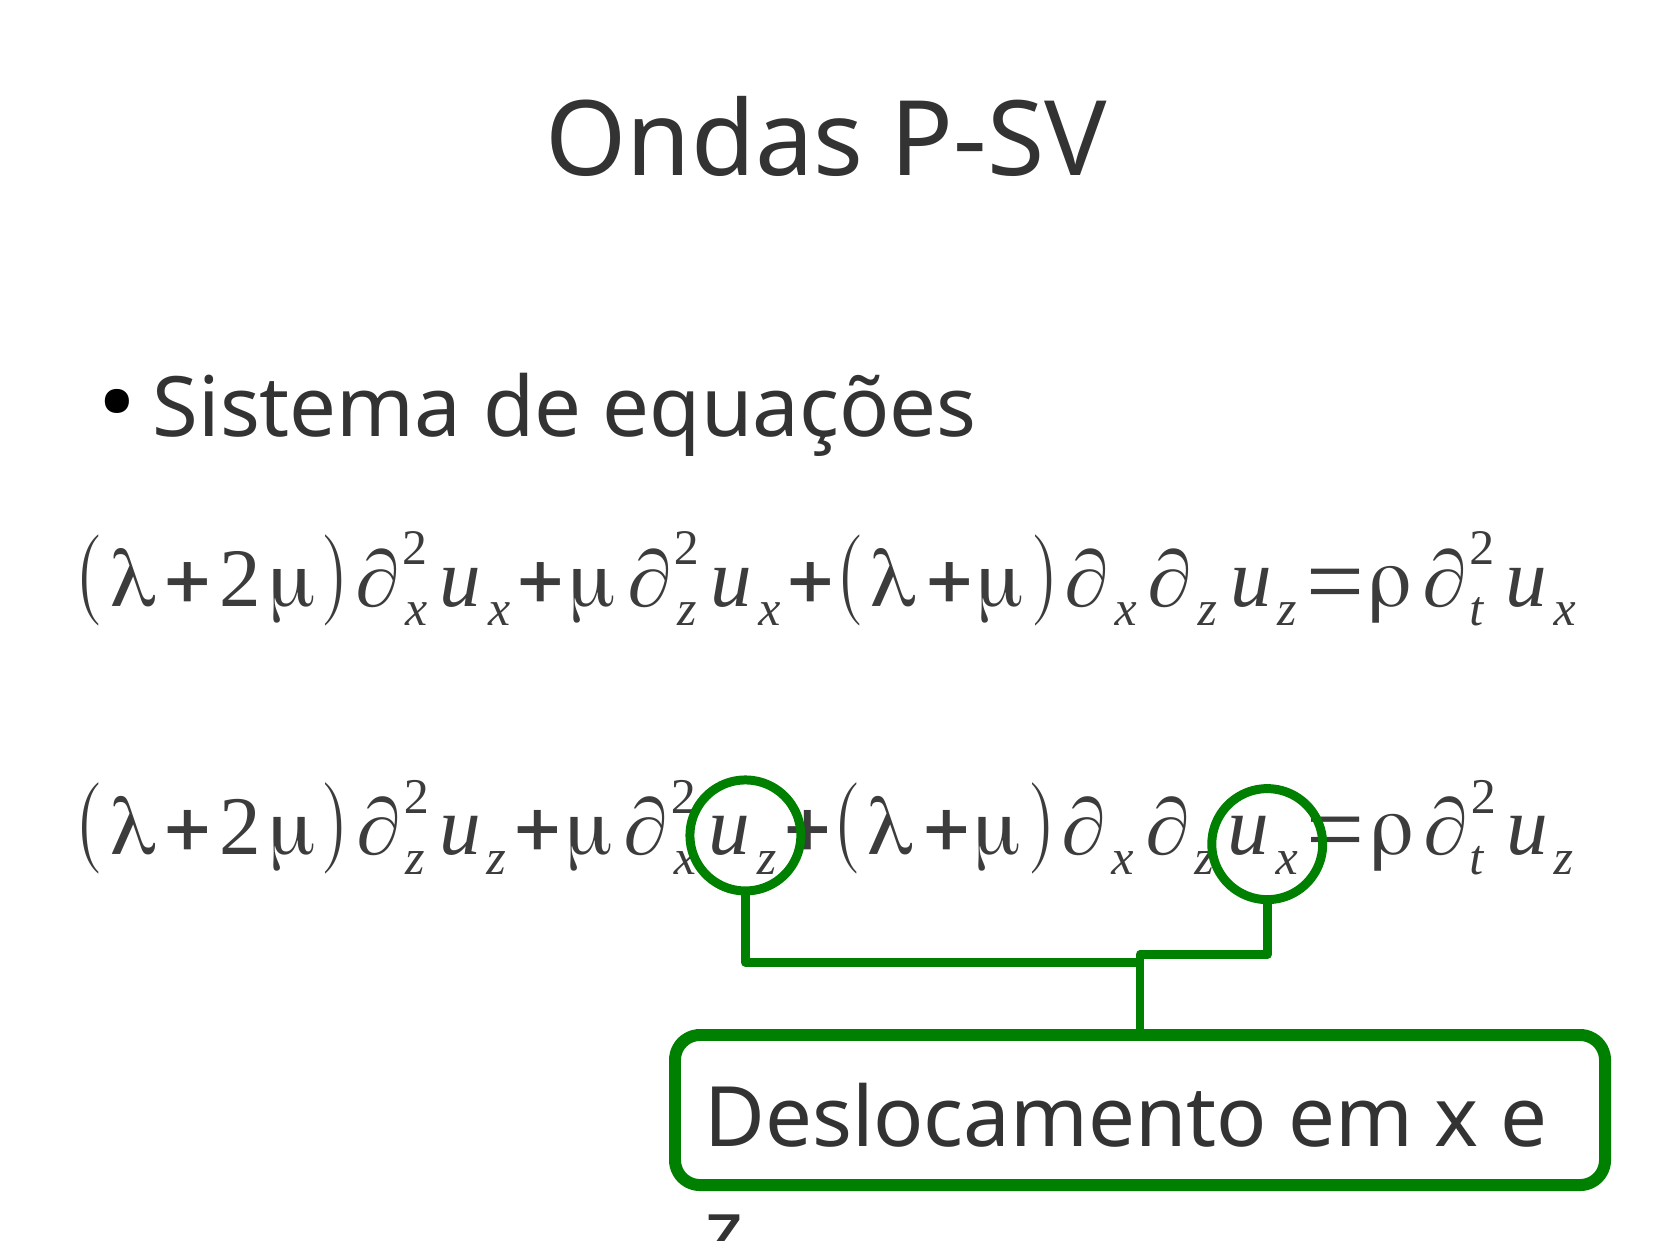

# Ondas P-SV
Sistema de equações
Deslocamento em x e z